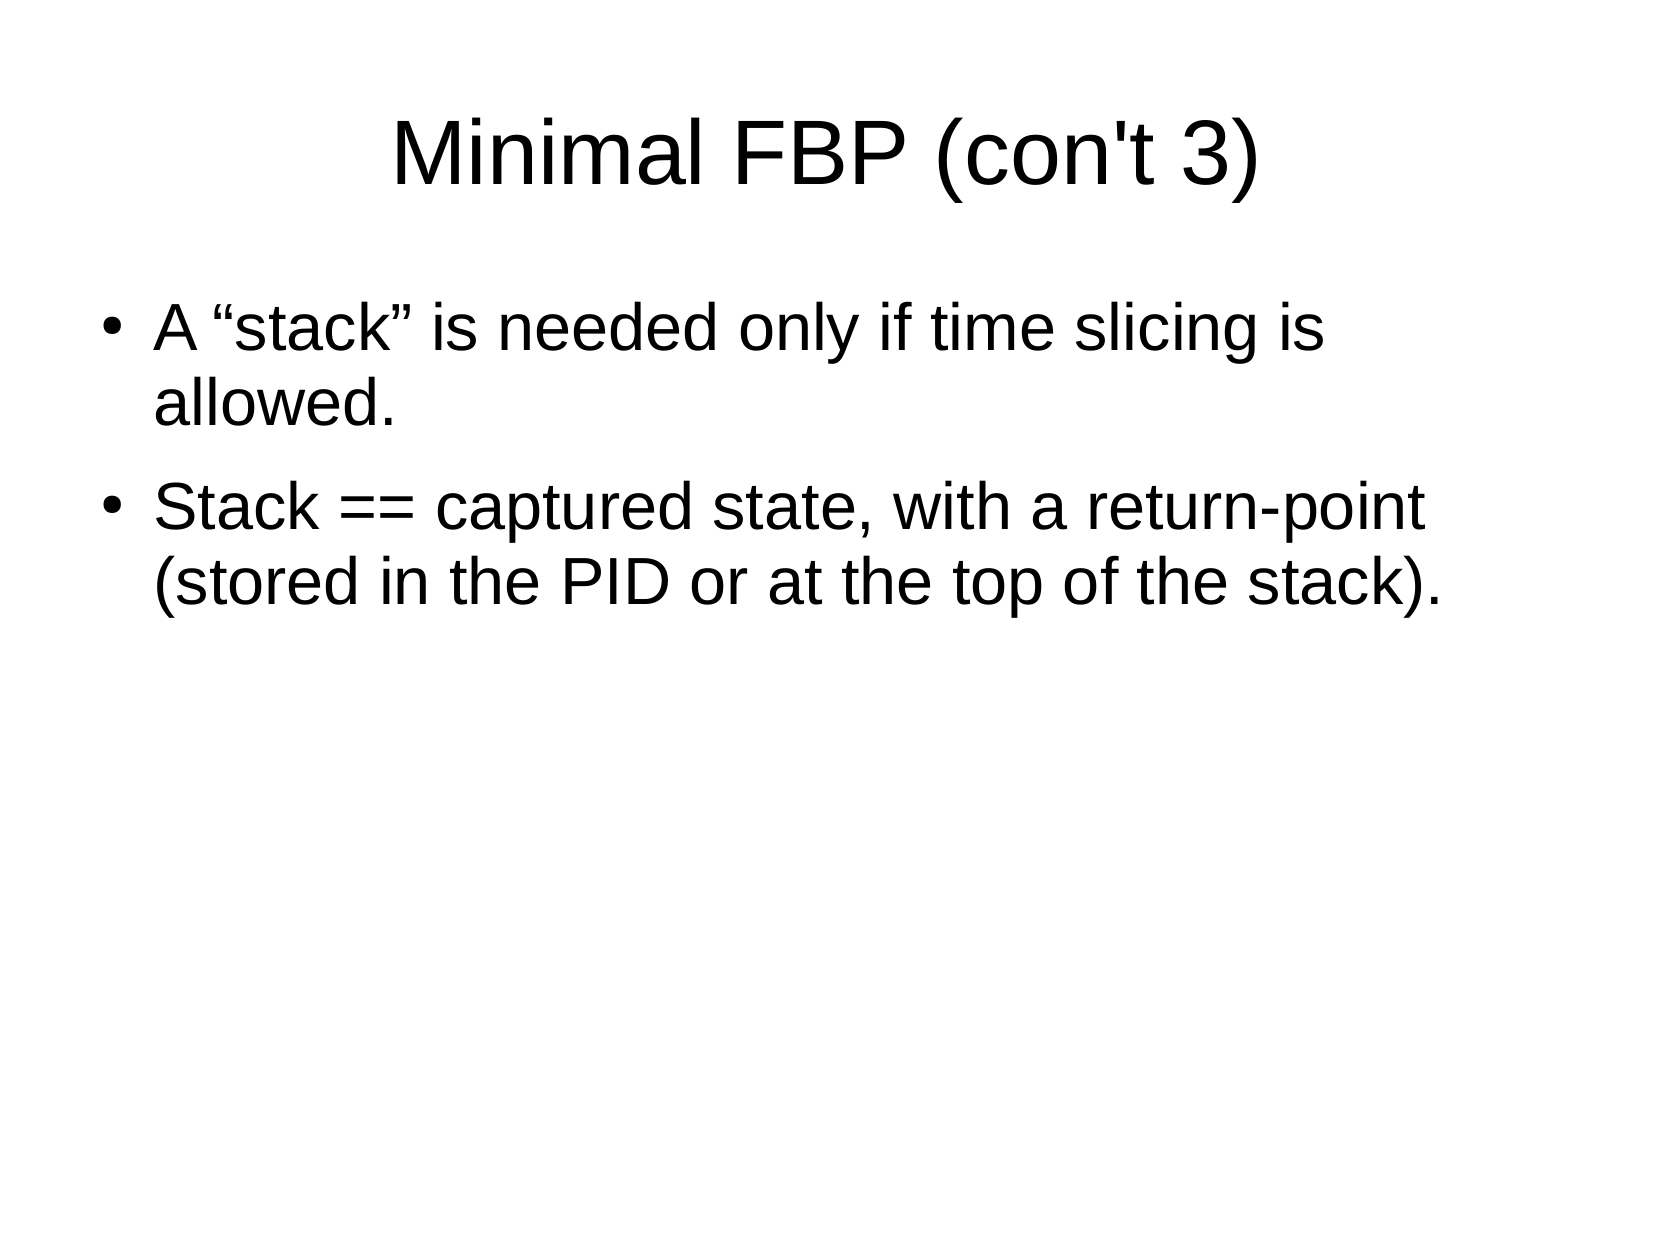

# Minimal FBP (con't 3)
A “stack” is needed only if time slicing is allowed.
Stack == captured state, with a return-point (stored in the PID or at the top of the stack).